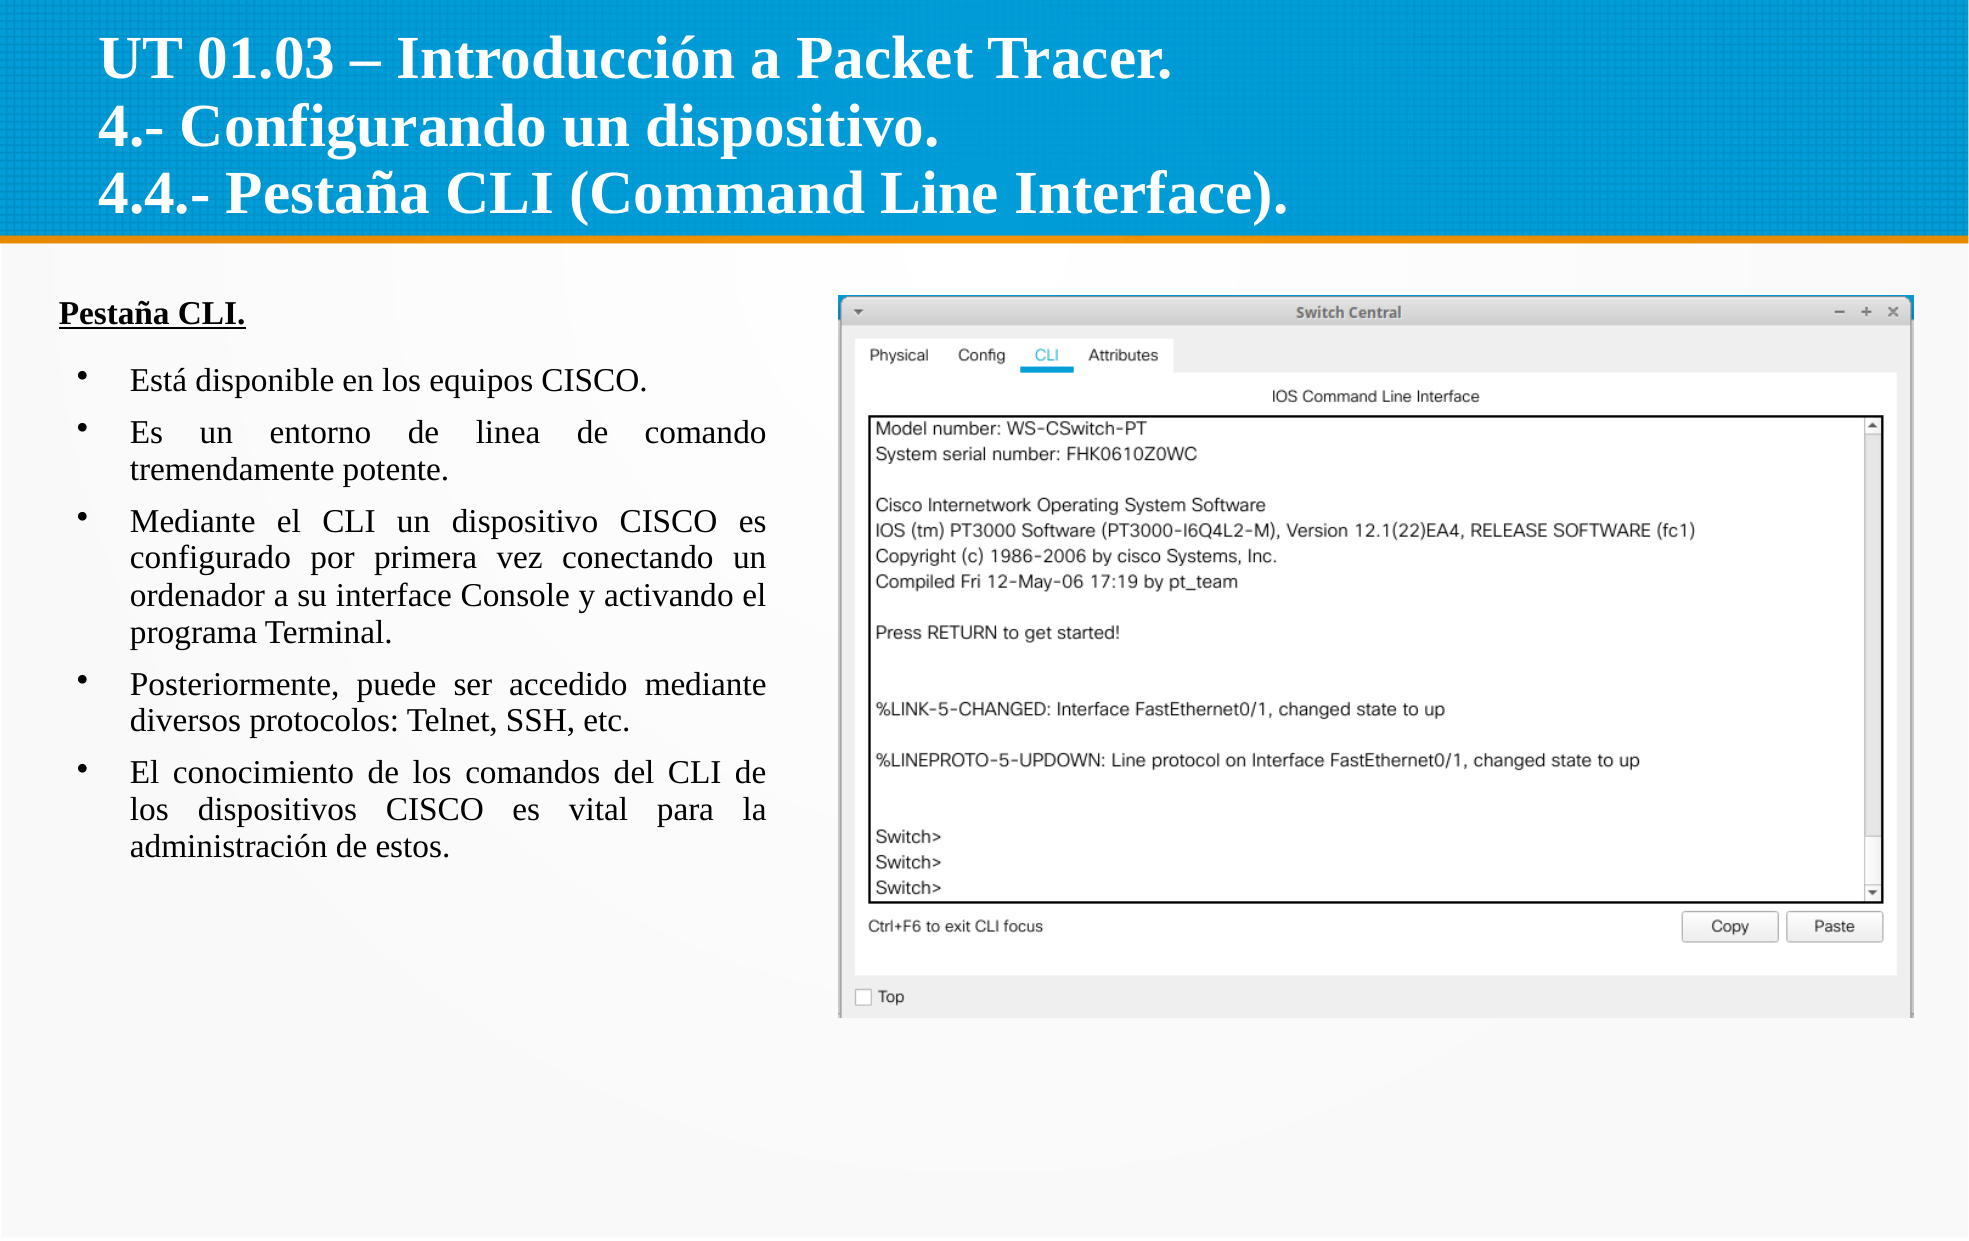

# UT 01.03 – Introducción a Packet Tracer. 4.- Configurando un dispositivo. 4.4.- Pestaña CLI (Command Line Interface).
Pestaña CLI.
Está disponible en los equipos CISCO.
Es un entorno de linea de comando tremendamente potente.
Mediante el CLI un dispositivo CISCO es configurado por primera vez conectando un ordenador a su interface Console y activando el programa Terminal.
Posteriormente, puede ser accedido mediante diversos protocolos: Telnet, SSH, etc.
El conocimiento de los comandos del CLI de los dispositivos CISCO es vital para la administración de estos.